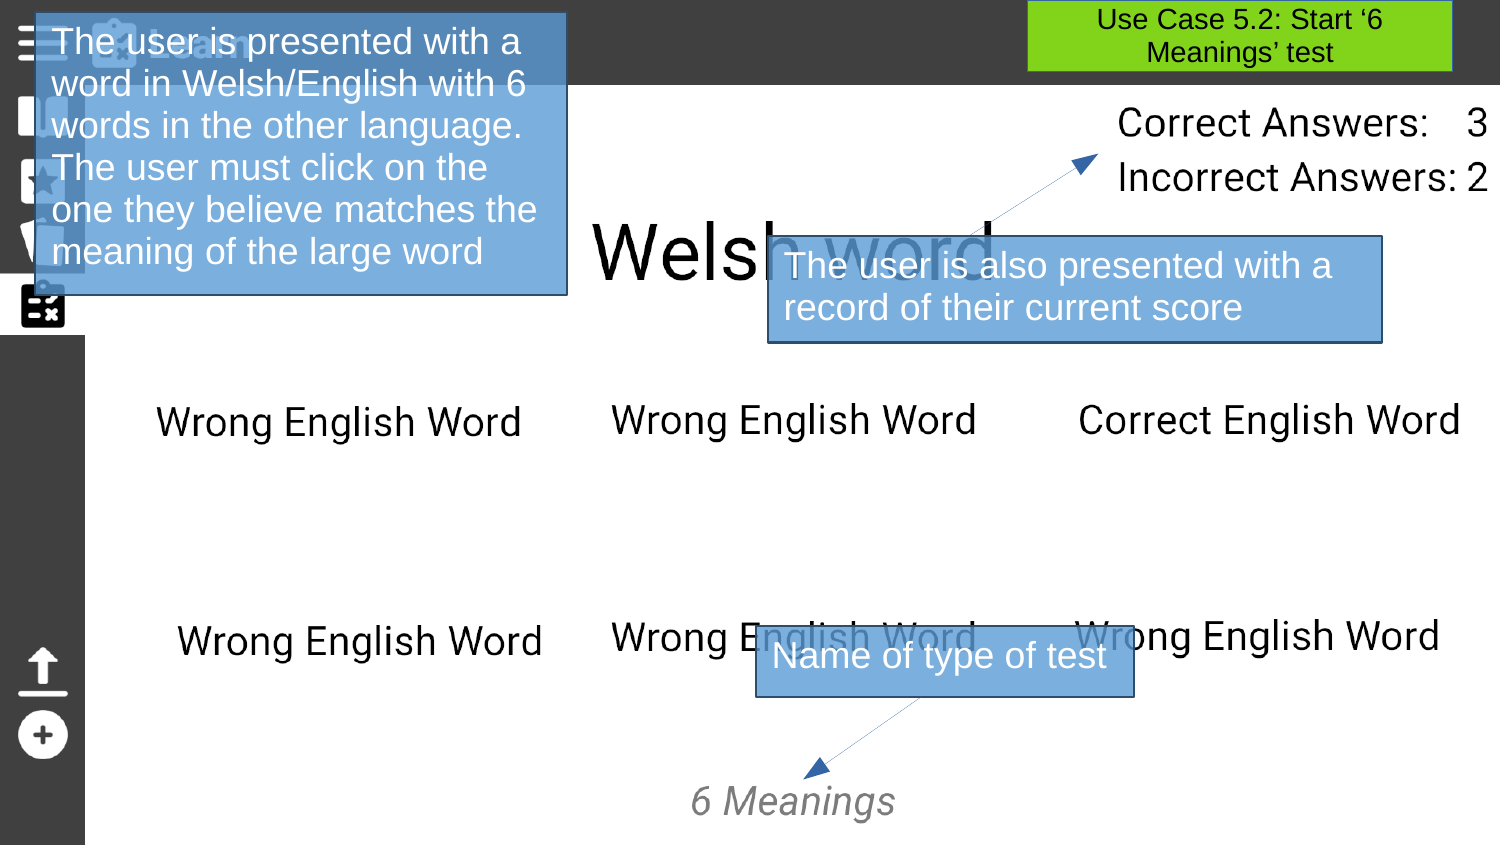

Use Case 5.2: Start ‘6 Meanings’ test
The user is presented with a word in Welsh/English with 6 words in the other language.
The user must click on the one they believe matches the meaning of the large word
The user is also presented with a record of their current score
Name of type of test